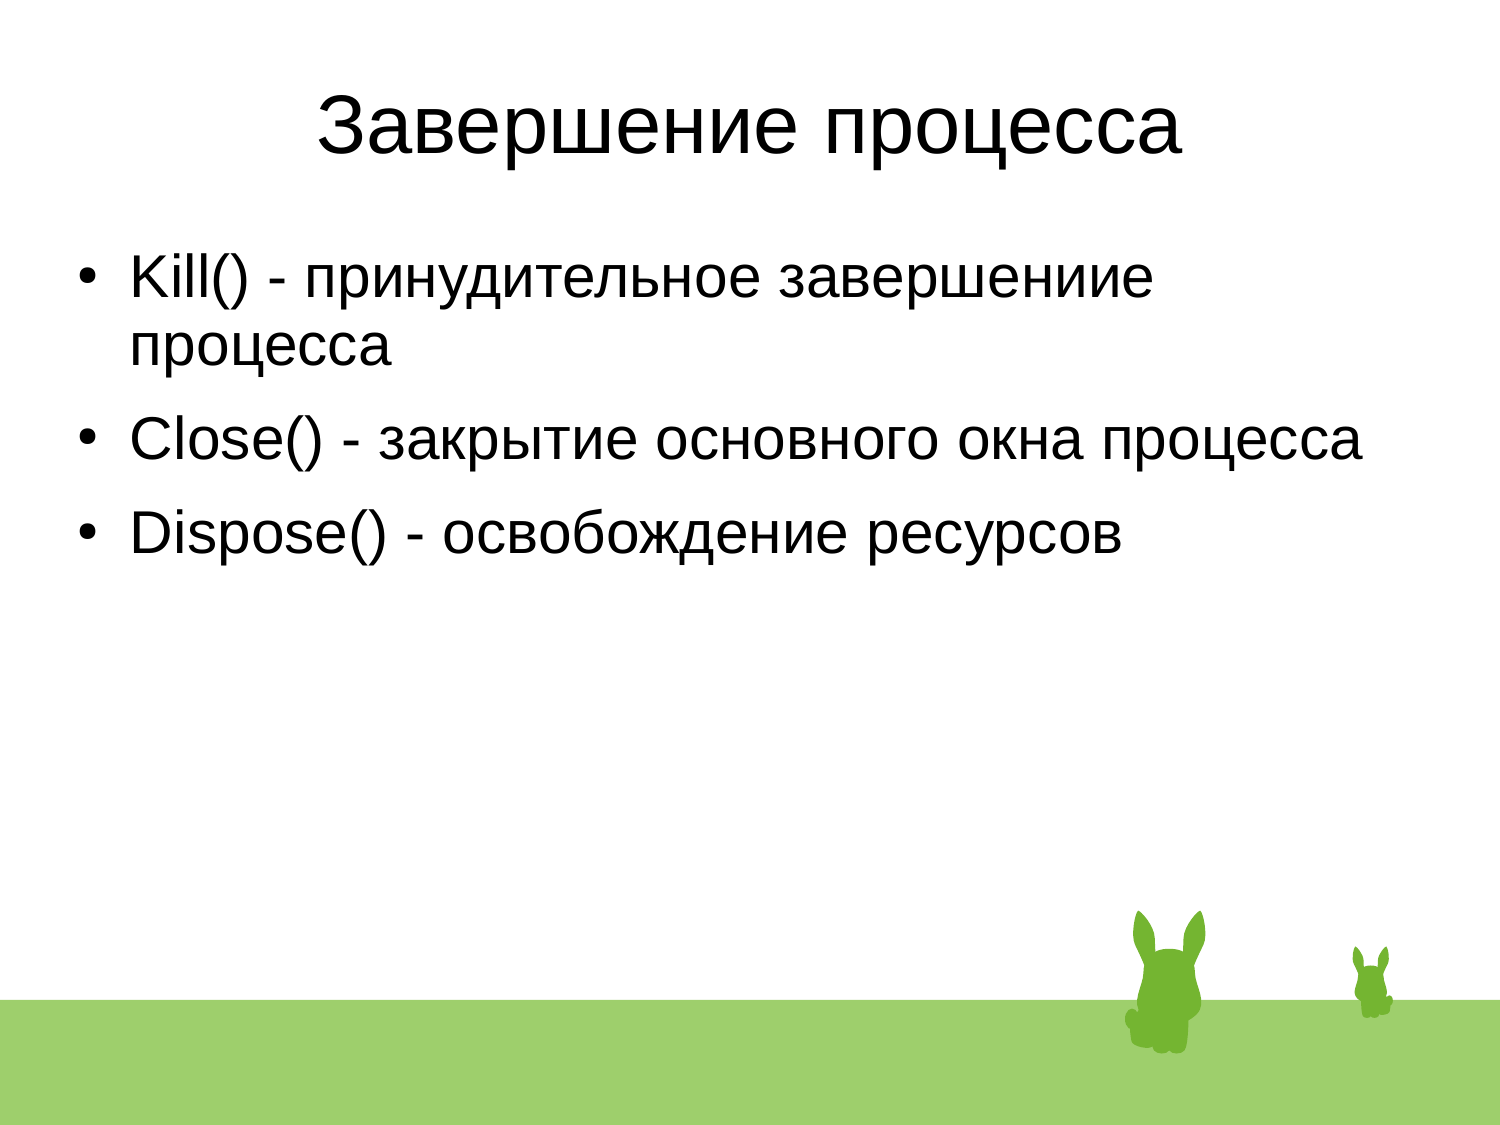

# Завершение процесса
Kill() - принудительное завершениие процесса
Close() - закрытие основного окна процесса
Dispose() - освобождение ресурсов